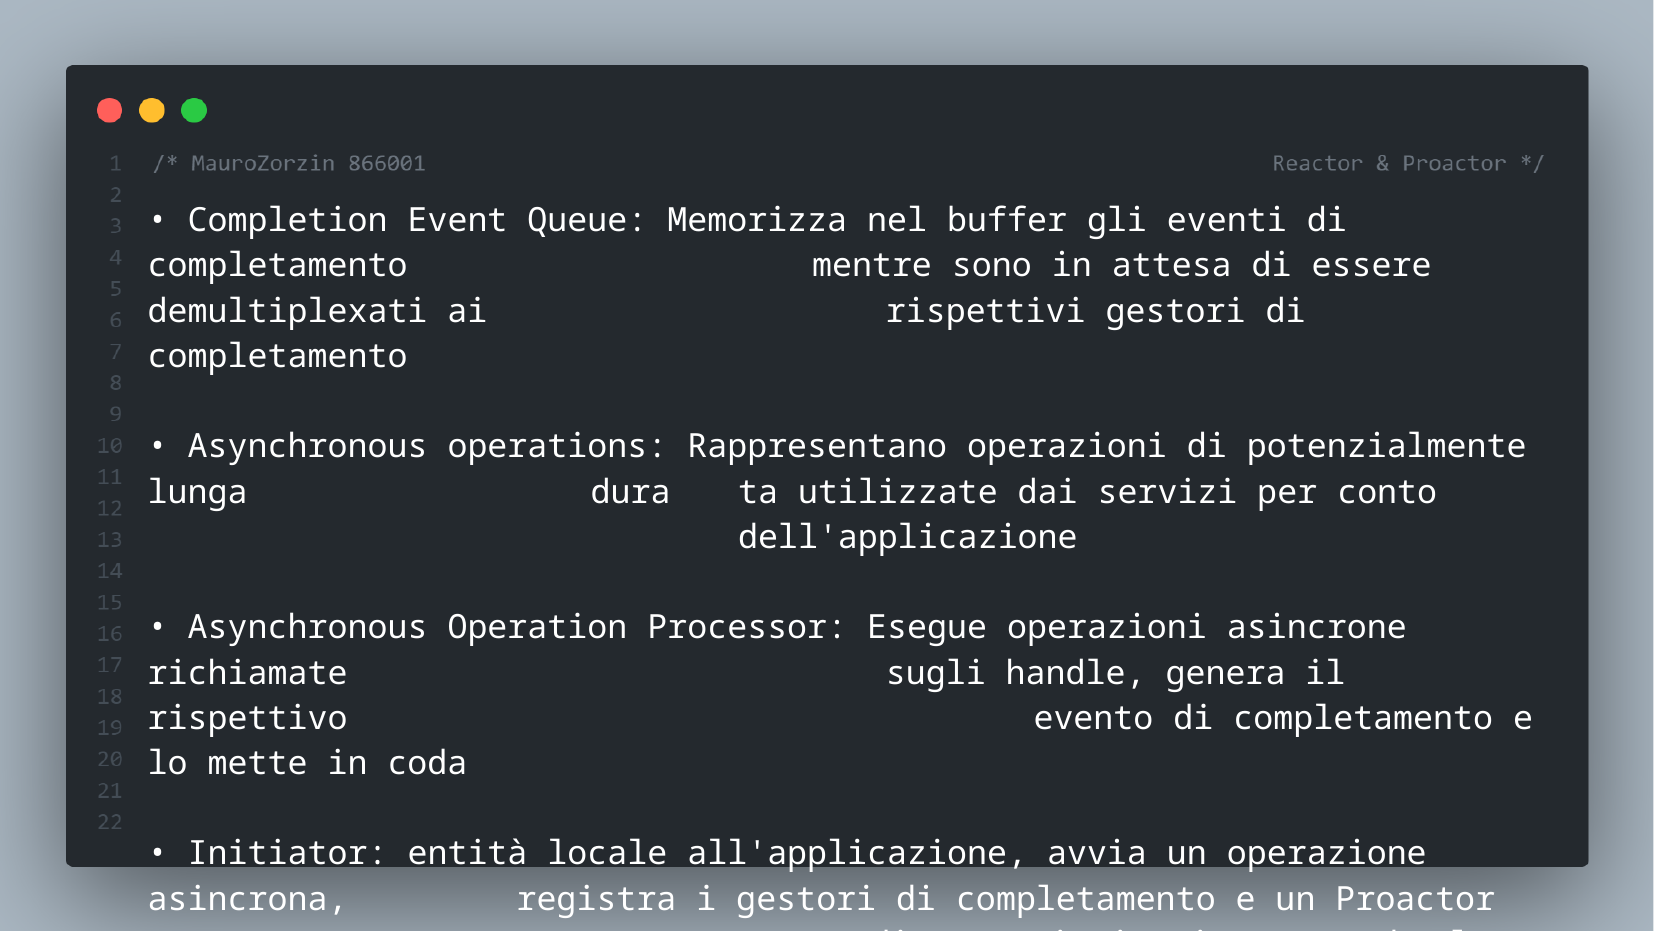

# • Completion Event Queue: Memorizza nel buffer gli eventi di completamento 						mentre sono in attesa di essere demultiplexati ai 						rispettivi gestori di completamento
• Asynchronous operations: Rappresentano operazioni di potenzialmente lunga 					dura	ta utilizzate dai servizi per conto 									dell'applicazione
• Asynchronous Operation Processor: Esegue operazioni asincrone richiamate 								sugli handle, genera il rispettivo 										evento di completamento e lo mette in coda
• Initiator: entità locale all'applicazione, avvia un operazione asincrona, 			registra i gestori di completamento e un Proactor con 					un processore di operazioni asincrone, che lo notifica quando 			le operazioni sono completate